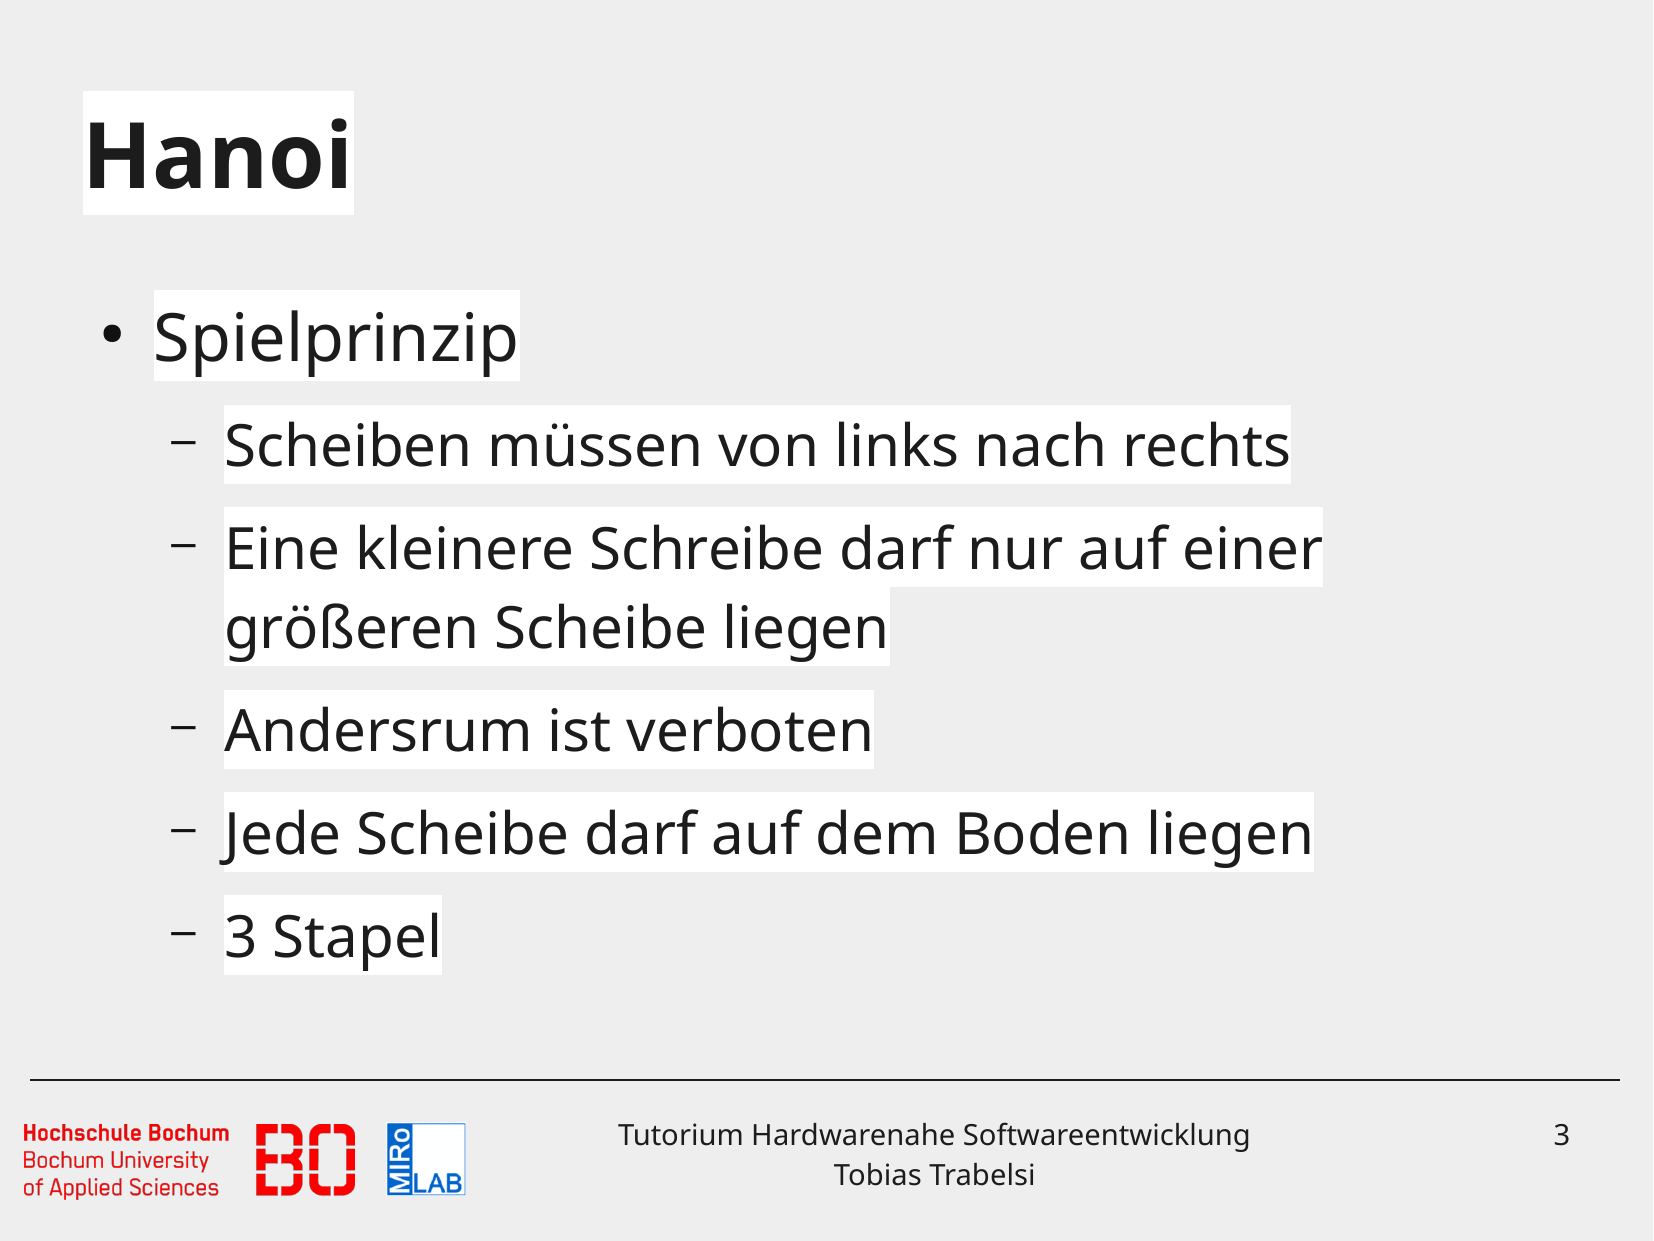

# Hanoi
Spielprinzip
Scheiben müssen von links nach rechts
Eine kleinere Schreibe darf nur auf einer größeren Scheibe liegen
Andersrum ist verboten
Jede Scheibe darf auf dem Boden liegen
3 Stapel
Vanessa Böhrk - Tutorium Hardwarenahe Softwareentwicklung
3